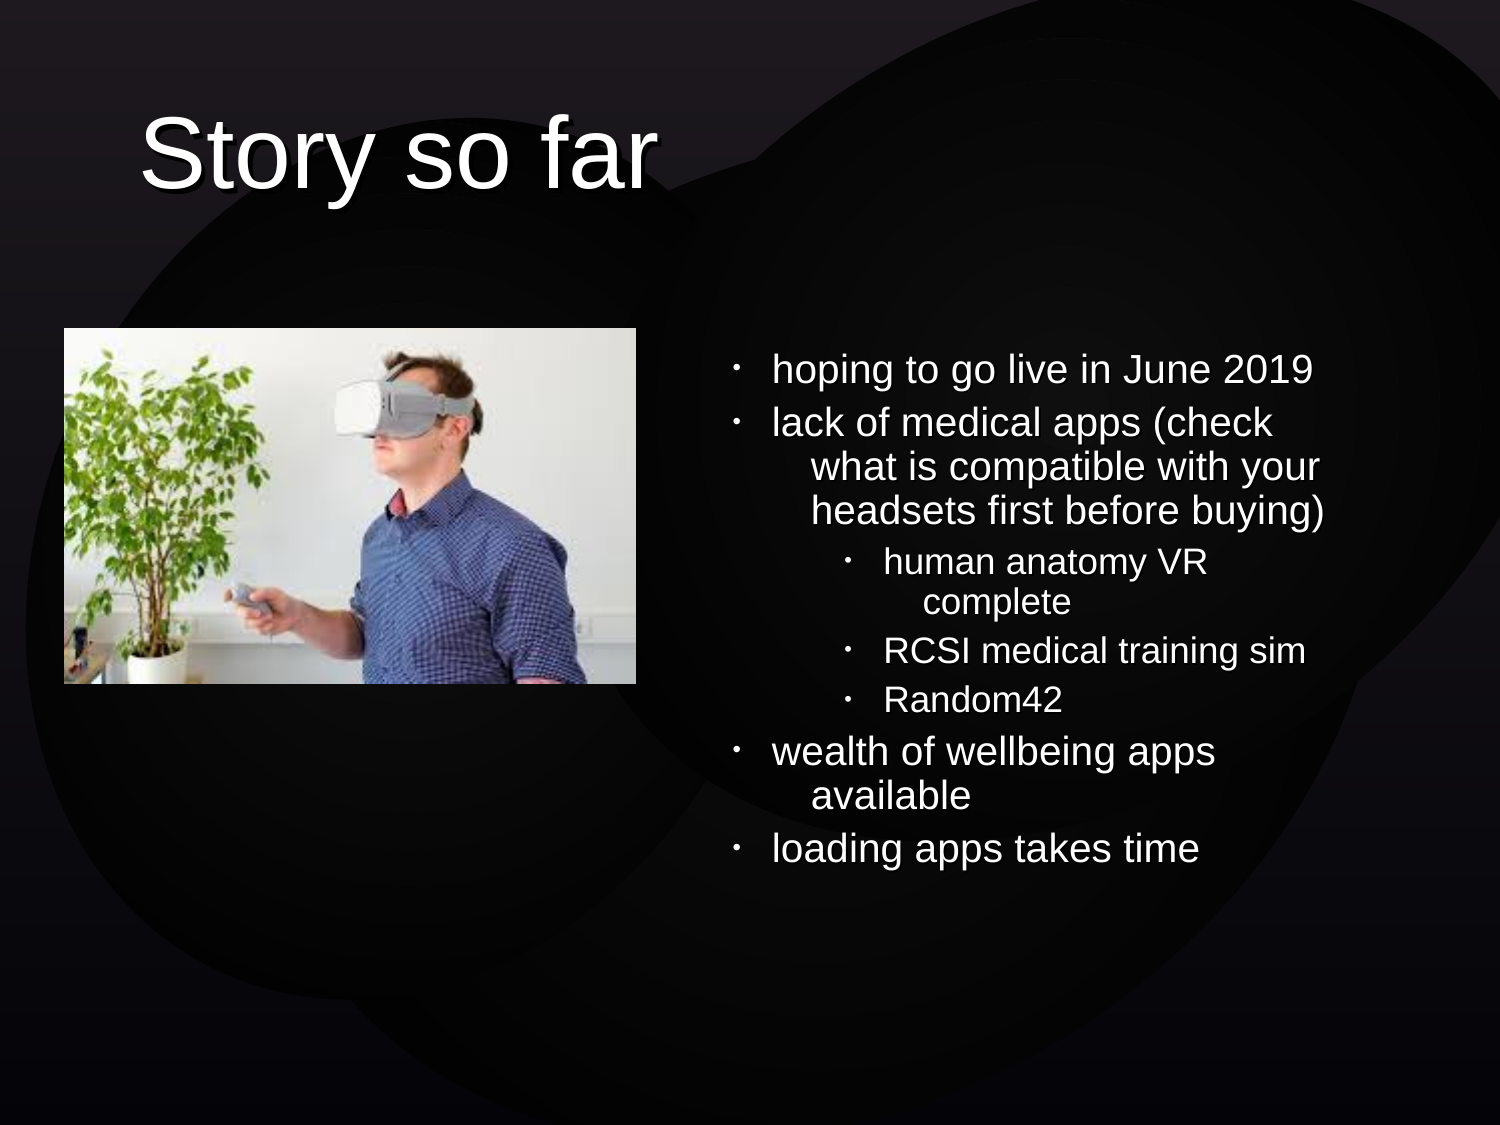

# Story so far
hoping to go live in June 2019
lack of medical apps (check what is compatible with your headsets first before buying)
human anatomy VR complete
RCSI medical training sim
Random42
wealth of wellbeing apps available
loading apps takes time